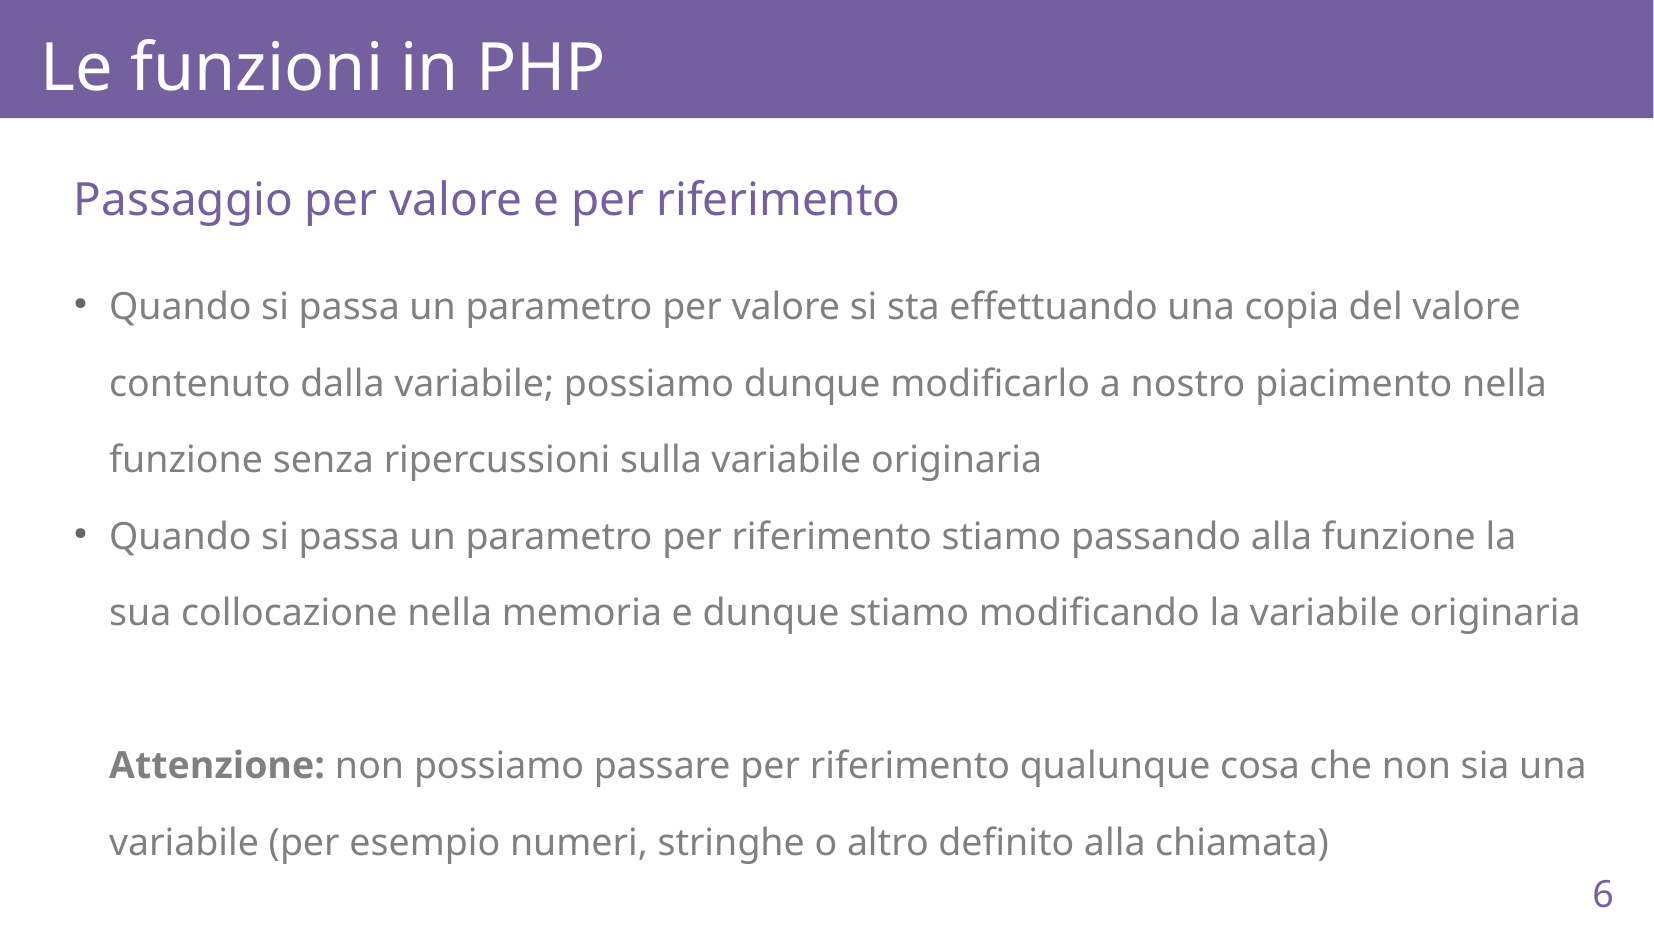

Le funzioni in PHP
Passaggio per valore e per riferimento
Quando si passa un parametro per valore si sta effettuando una copia del valore
contenuto dalla variabile; possiamo dunque modificarlo a nostro piacimento nella
funzione senza ripercussioni sulla variabile originaria
Quando si passa un parametro per riferimento stiamo passando alla funzione la
sua collocazione nella memoria e dunque stiamo modificando la variabile originaria
Attenzione: non possiamo passare per riferimento qualunque cosa che non sia una
variabile (per esempio numeri, stringhe o altro definito alla chiamata)